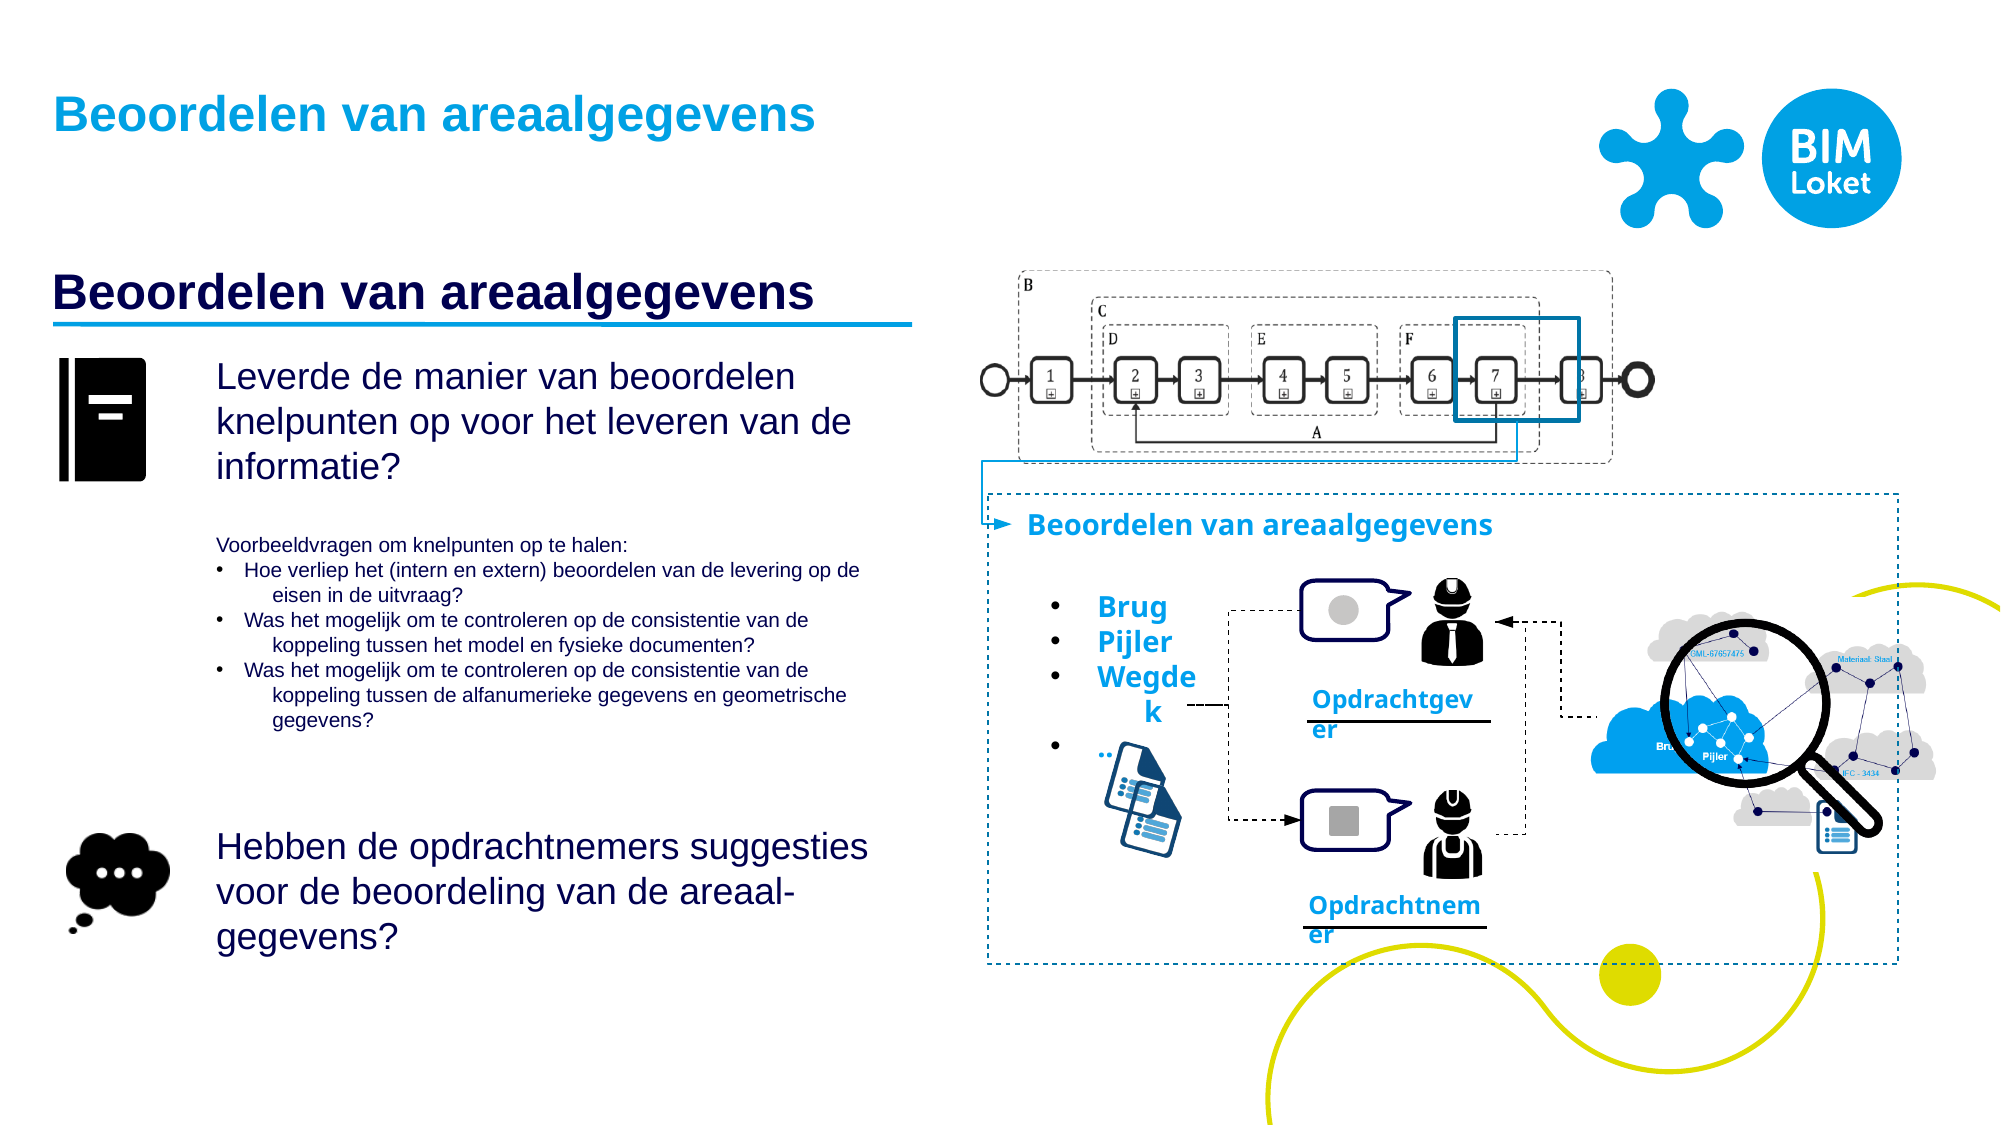

# Beoordelen van areaalgegevens
Beoordelen van areaalgegevens
Leverde de manier van beoordelen knelpunten op voor het leveren van de informatie?
Voorbeeldvragen om knelpunten op te halen:
Hoe verliep het (intern en extern) beoordelen van de levering op de eisen in de uitvraag?
Was het mogelijk om te controleren op de consistentie van de koppeling tussen het model en fysieke documenten?
Was het mogelijk om te controleren op de consistentie van de koppeling tussen de alfanumerieke gegevens en geometrische gegevens?
Hebben de opdrachtnemers suggesties voor de beoordeling van de areaal-gegevens?
Beoordelen van areaalgegevens
Brug
Pijler
Wegdek
..
Opdrachtgever
Opdrachtnemer